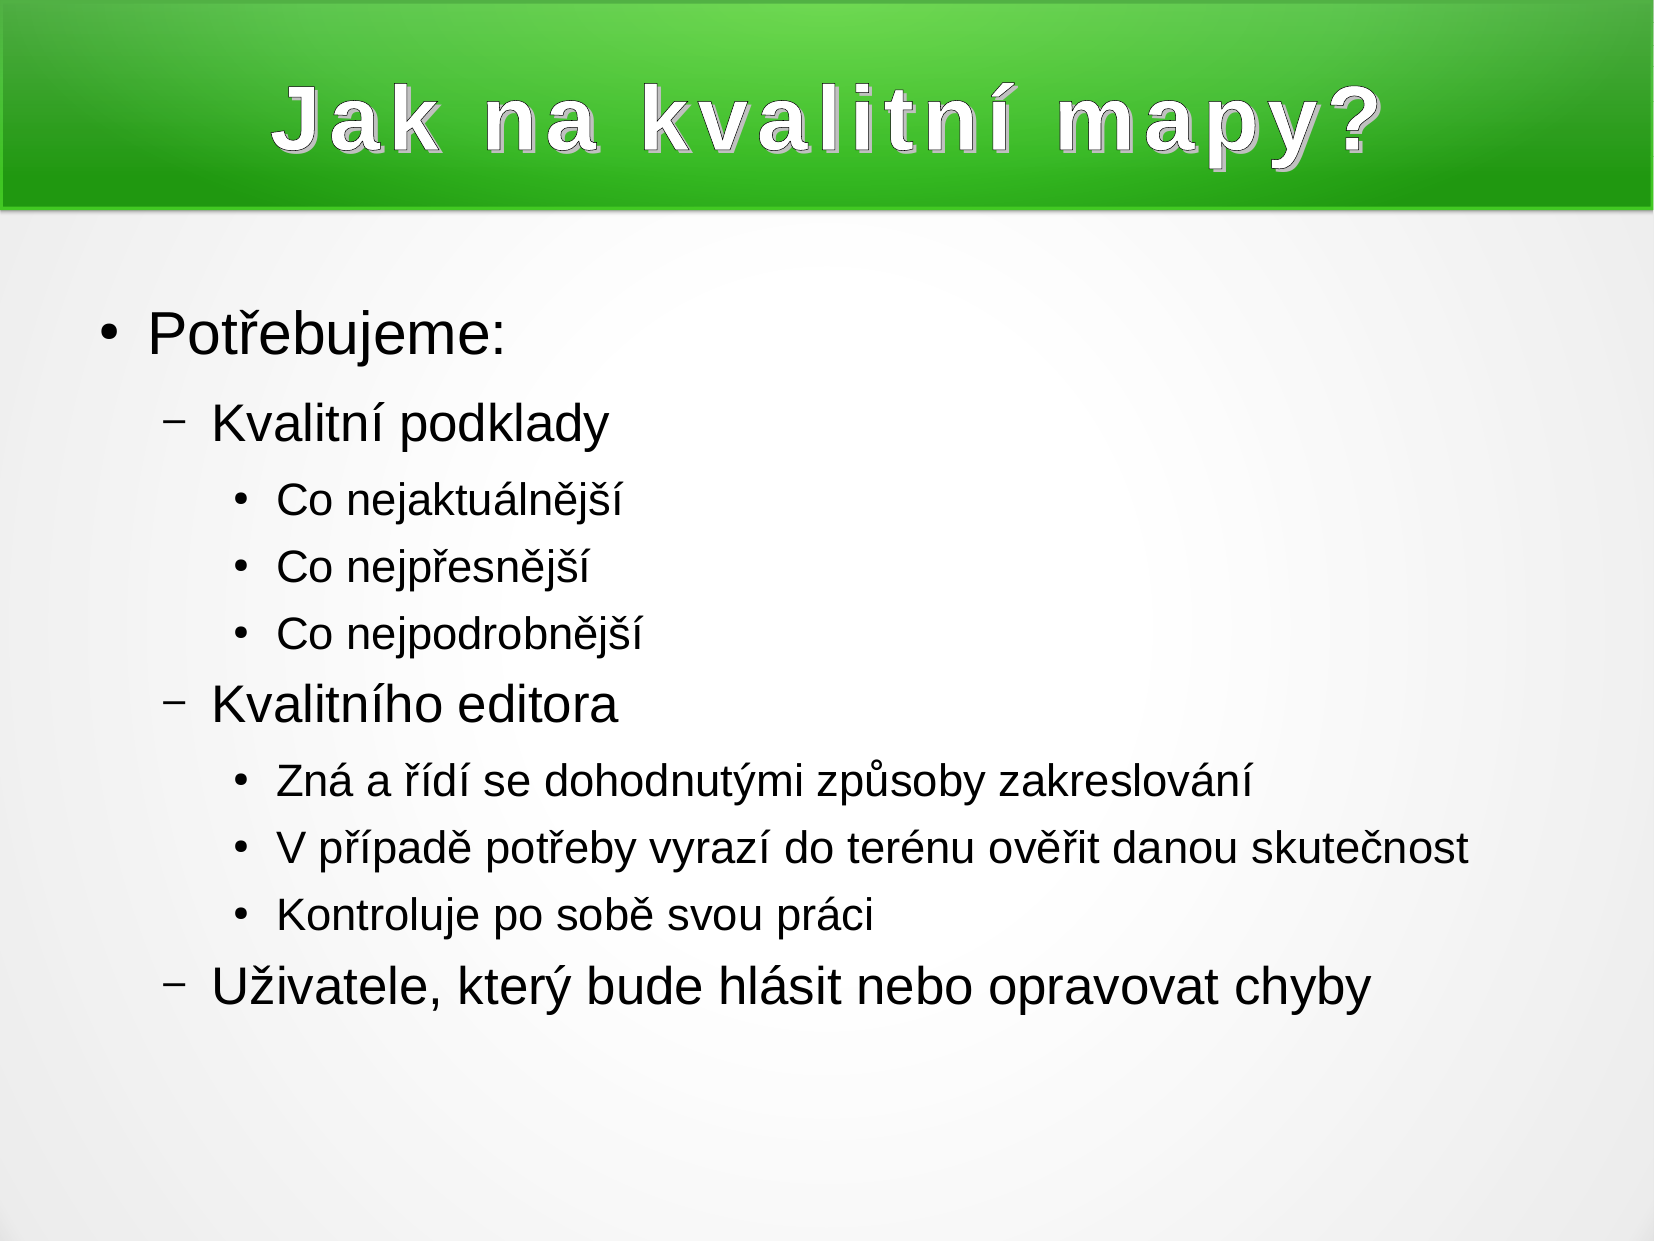

# Jak na kvalitní mapy?
Potřebujeme:
Kvalitní podklady
Co nejaktuálnější
Co nejpřesnější
Co nejpodrobnější
Kvalitního editora
Zná a řídí se dohodnutými způsoby zakreslování
V případě potřeby vyrazí do terénu ověřit danou skutečnost
Kontroluje po sobě svou práci
Uživatele, který bude hlásit nebo opravovat chyby